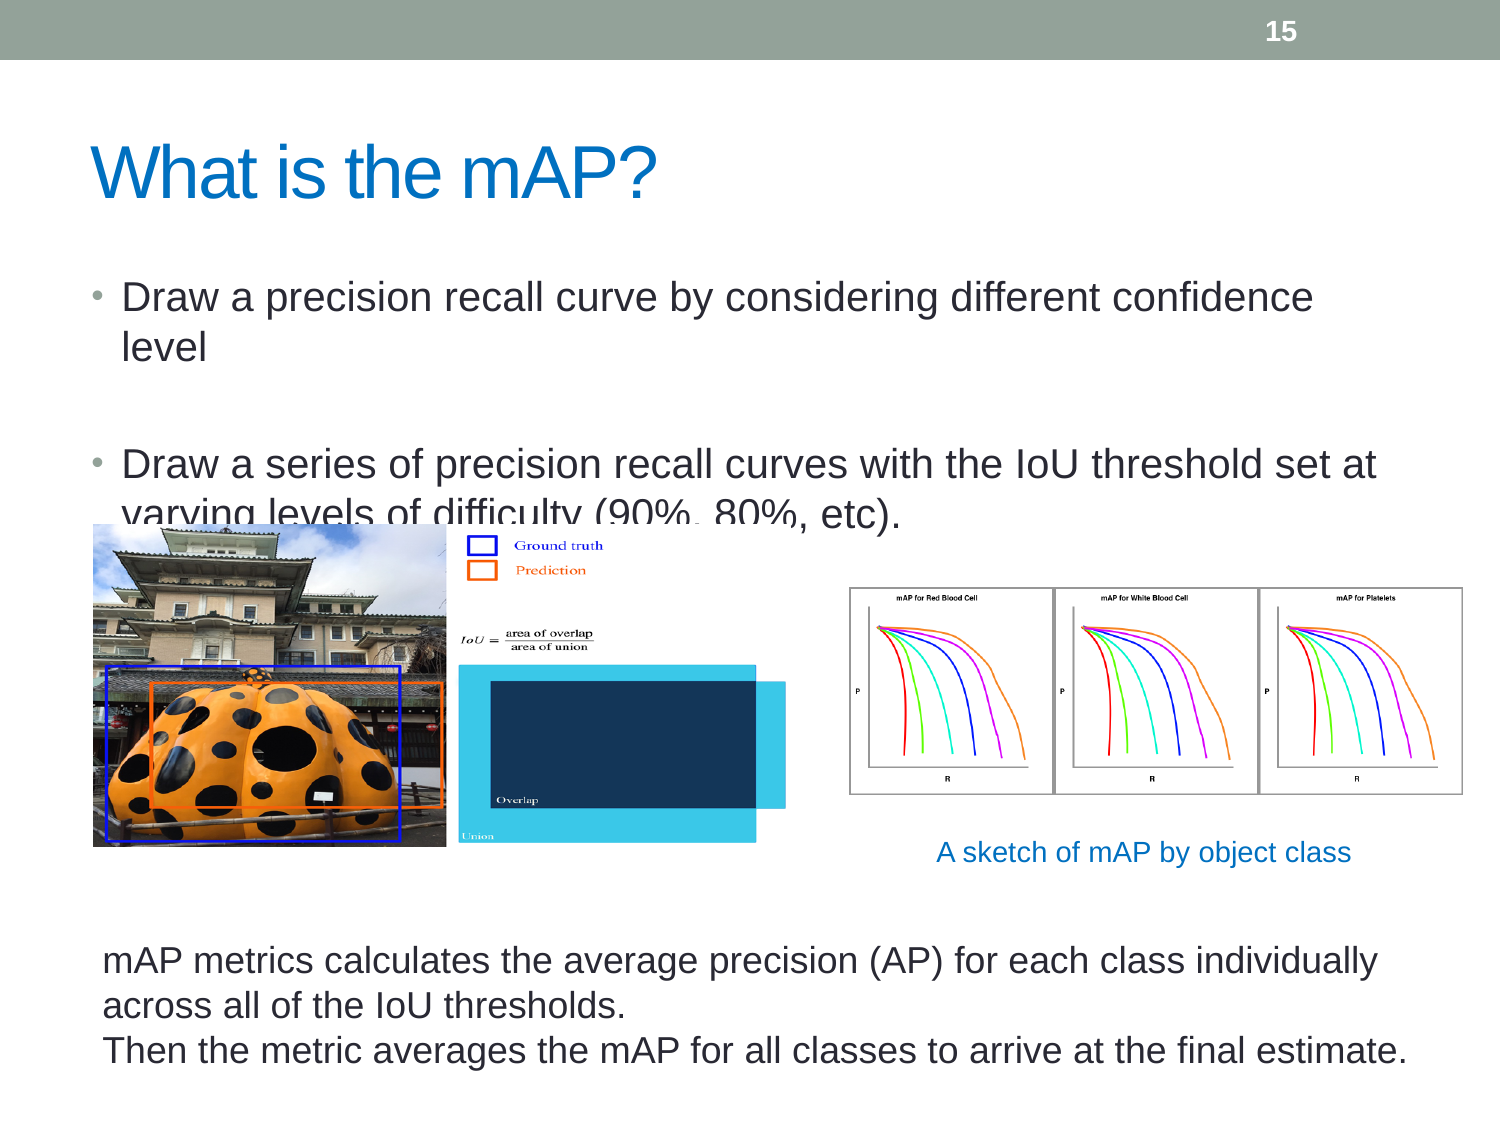

# What is the mAP?
Draw a precision recall curve by considering different confidence level
Draw a series of precision recall curves with the IoU threshold set at varying levels of difficulty (90%, 80%, etc).
A sketch of mAP by object class
mAP metrics calculates the average precision (AP) for each class individually across all of the IoU thresholds.
Then the metric averages the mAP for all classes to arrive at the final estimate.